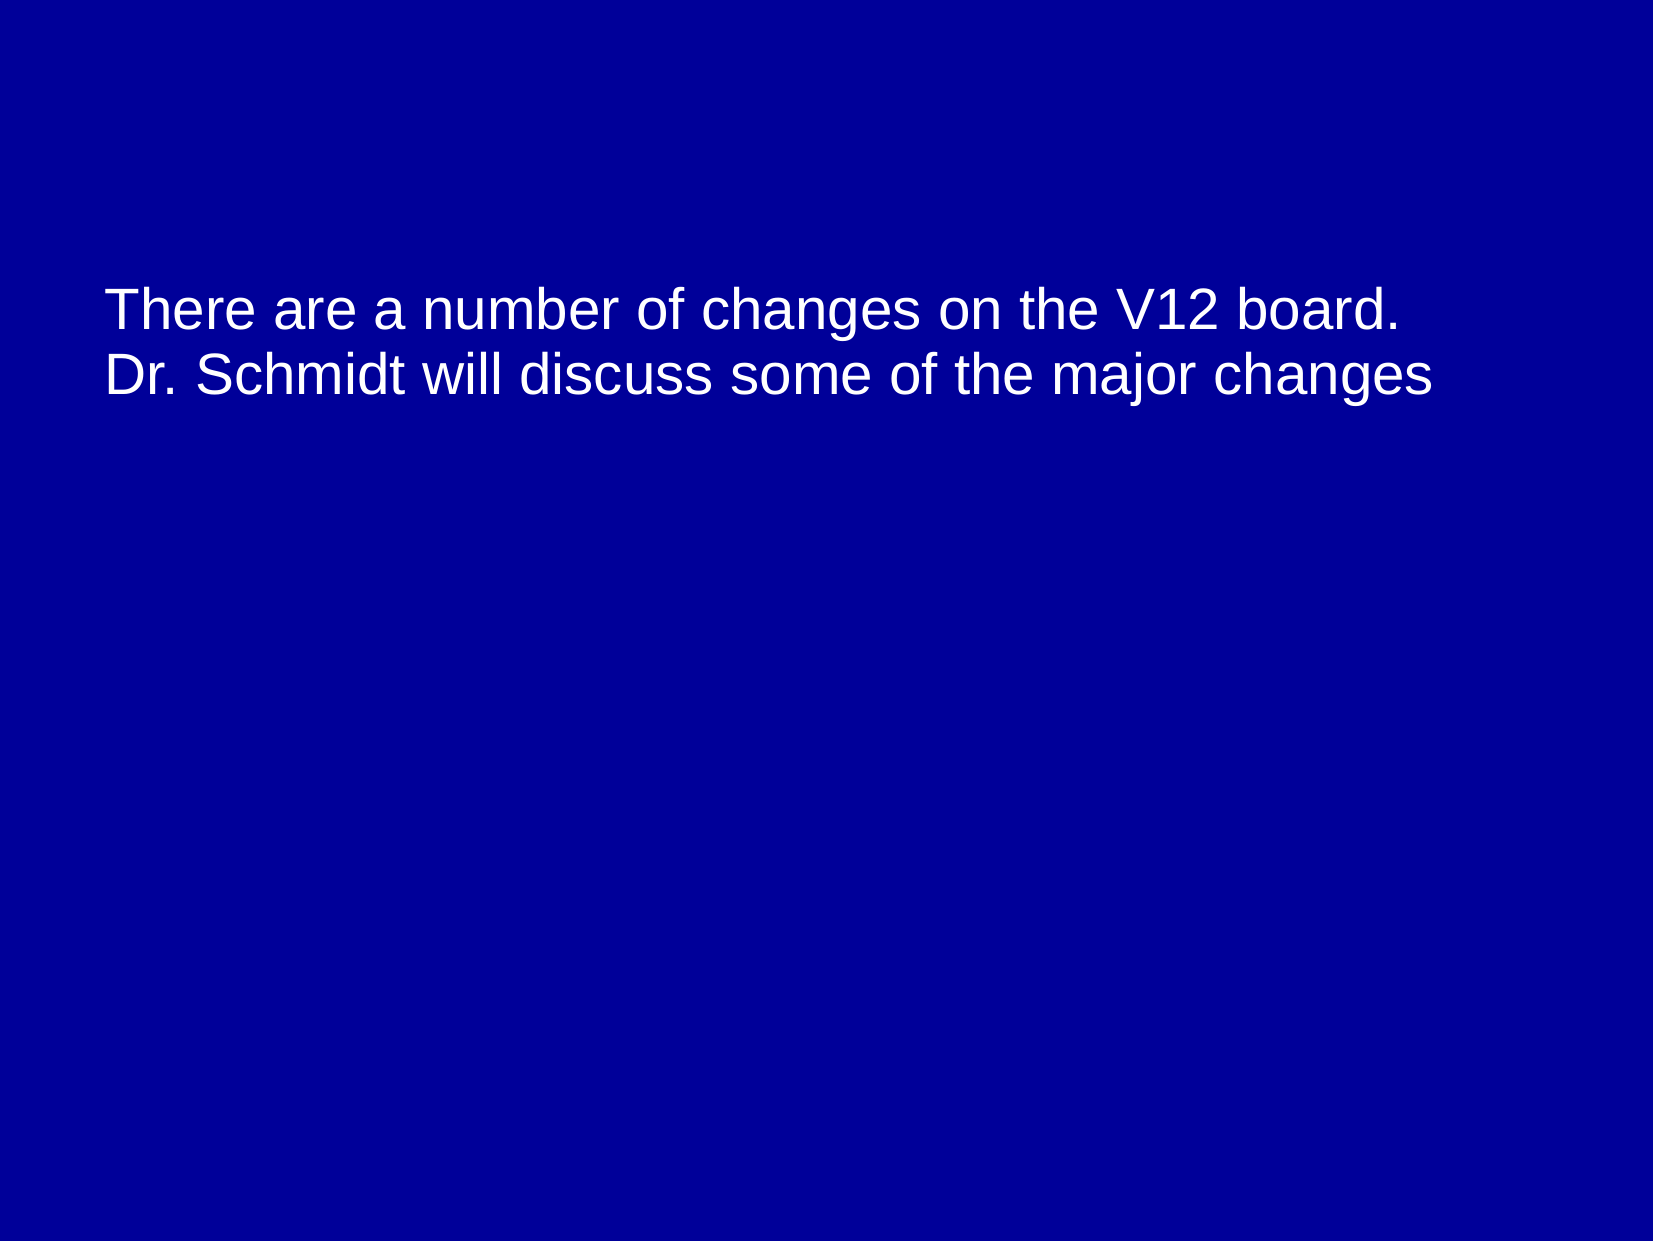

There are a number of changes on the V12 board.
Dr. Schmidt will discuss some of the major changes